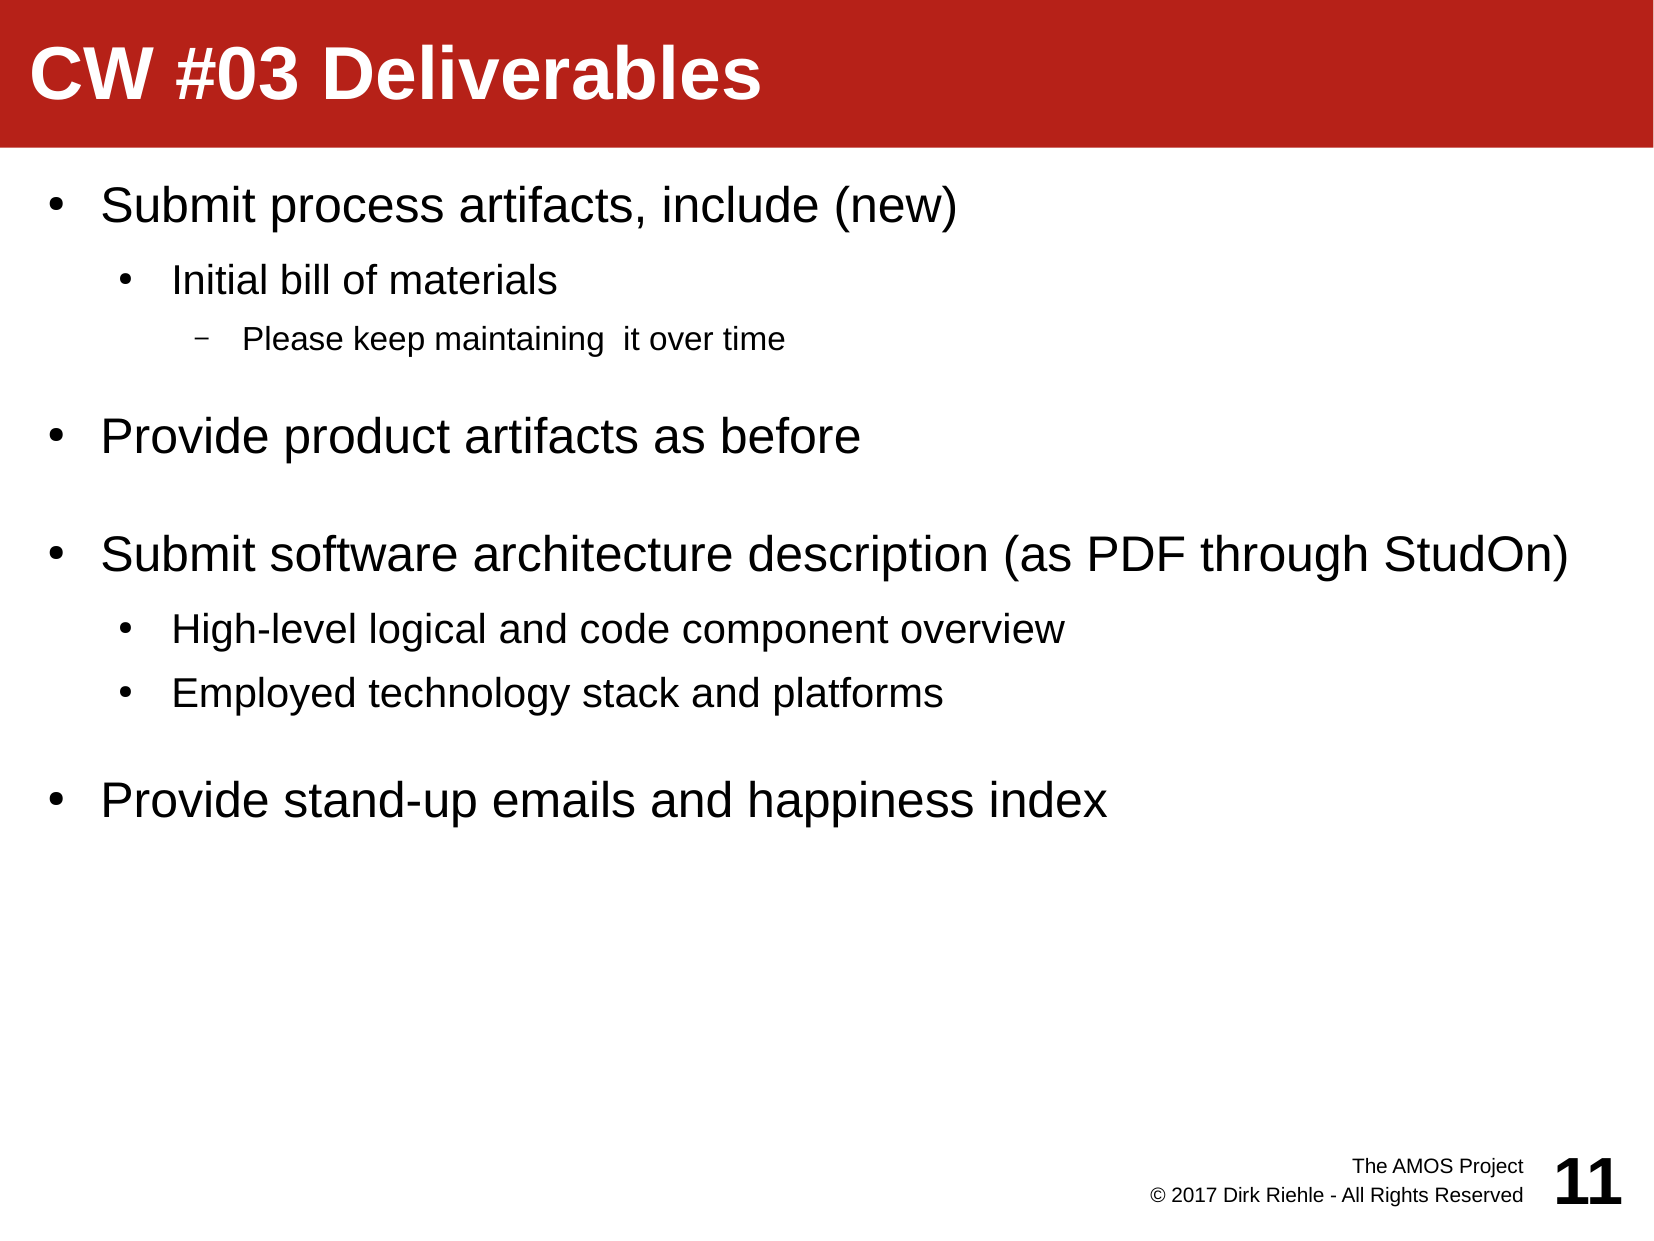

# CW #03 Deliverables
Submit process artifacts, include (new)
Initial bill of materials
Please keep maintaining it over time
Provide product artifacts as before
Submit software architecture description (as PDF through StudOn)
High-level logical and code component overview
Employed technology stack and platforms
Provide stand-up emails and happiness index
The AMOS Project
11
© 2017 Dirk Riehle - All Rights Reserved